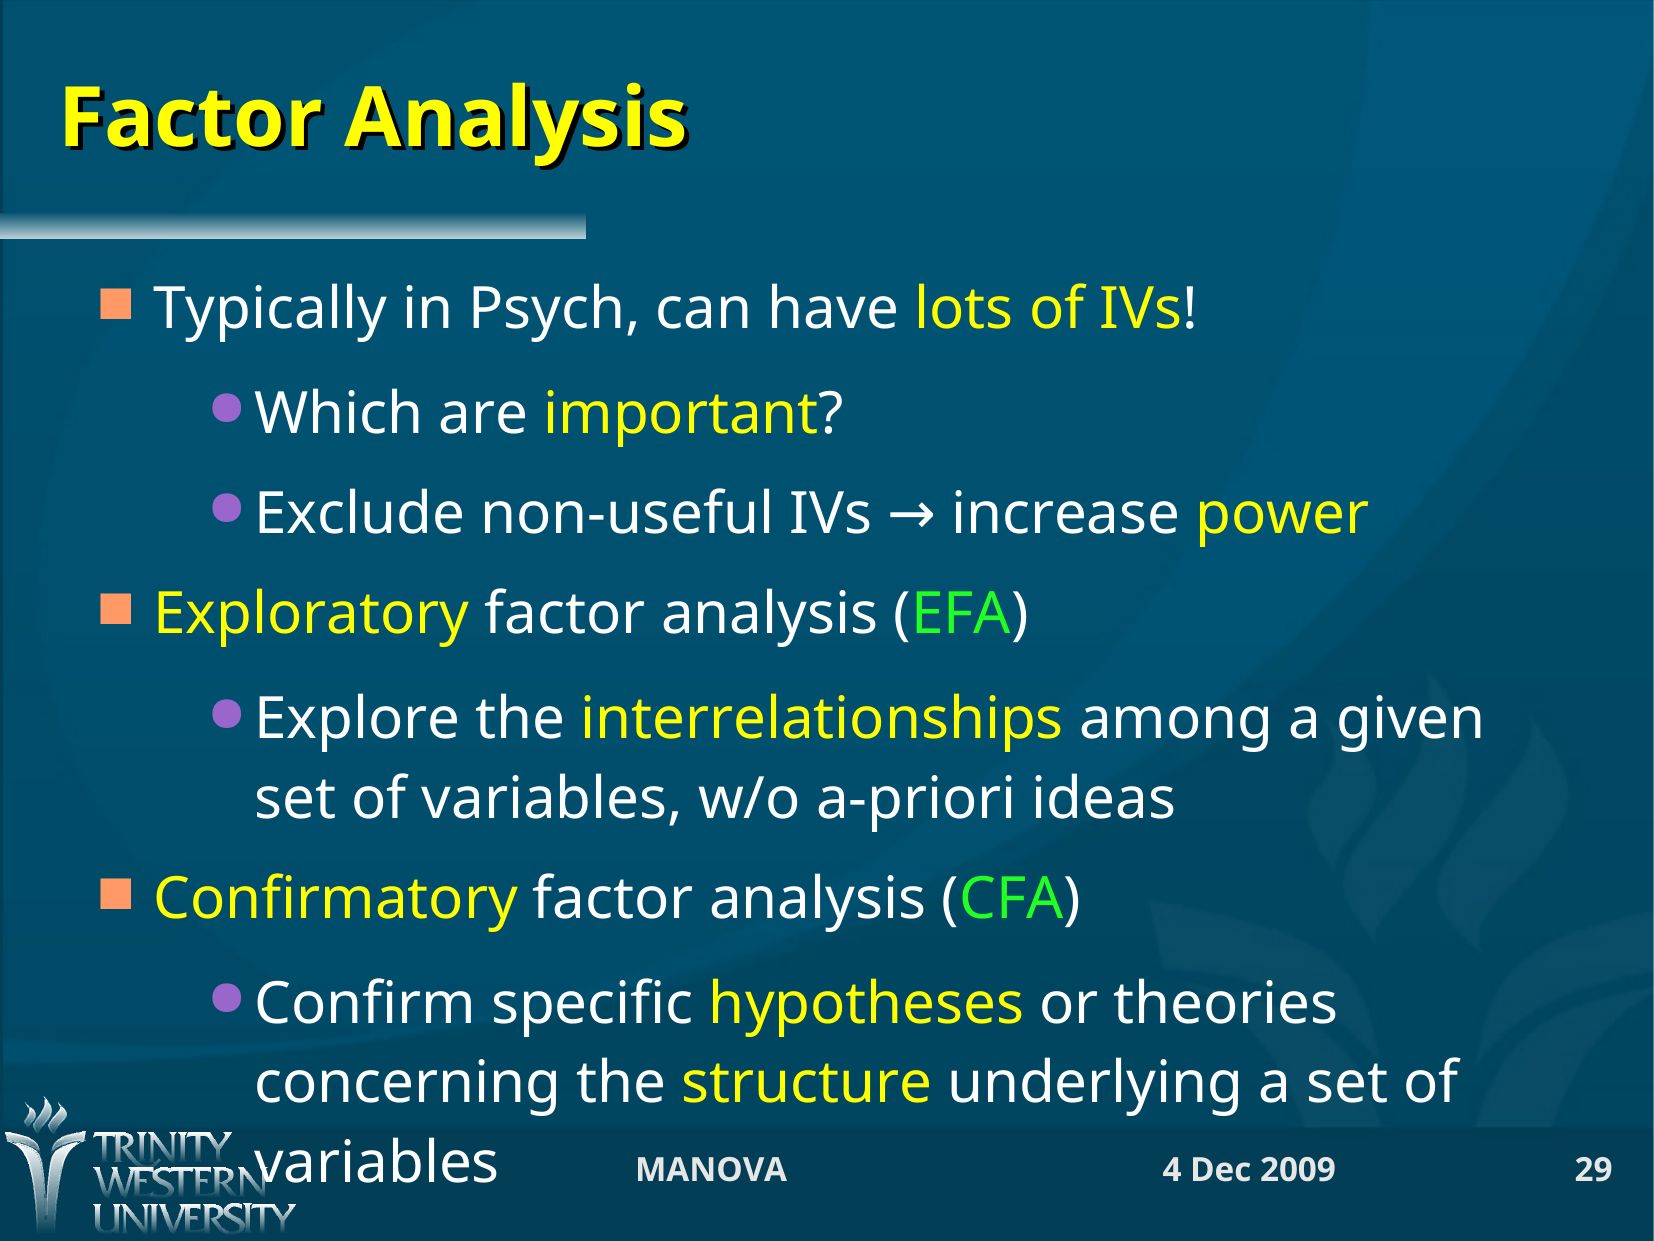

# Factor Analysis
Typically in Psych, can have lots of IVs!
Which are important?
Exclude non-useful IVs → increase power
Exploratory factor analysis (EFA)
Explore the interrelationships among a given set of variables, w/o a-priori ideas
Confirmatory factor analysis (CFA)
Confirm specific hypotheses or theories concerning the structure underlying a set of variables
MANOVA
4 Dec 2009
29